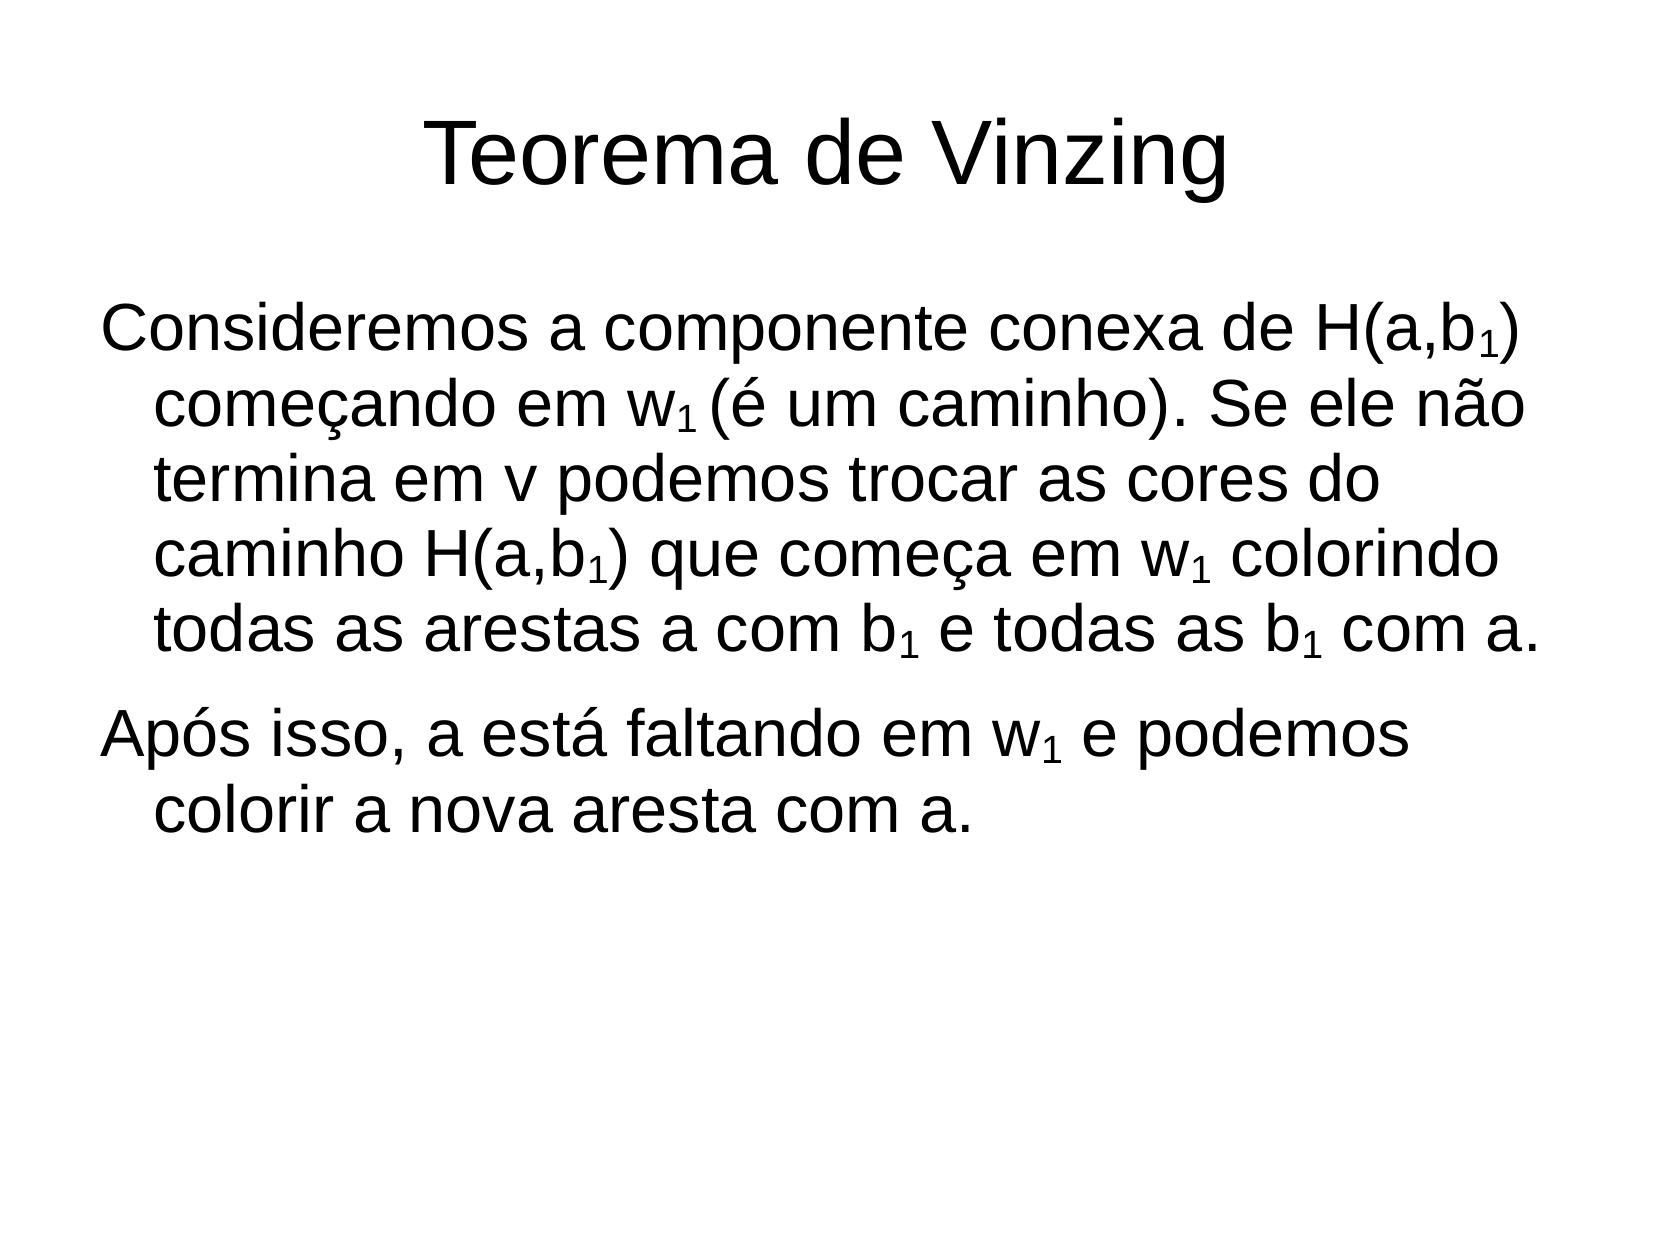

# Teorema de Vinzing
Consideremos a componente conexa de H(a,b1) começando em w1 (é um caminho). Se ele não termina em v podemos trocar as cores do caminho H(a,b1) que começa em w1 colorindo todas as arestas a com b1 e todas as b1 com a.
Após isso, a está faltando em w1 e podemos colorir a nova aresta com a.